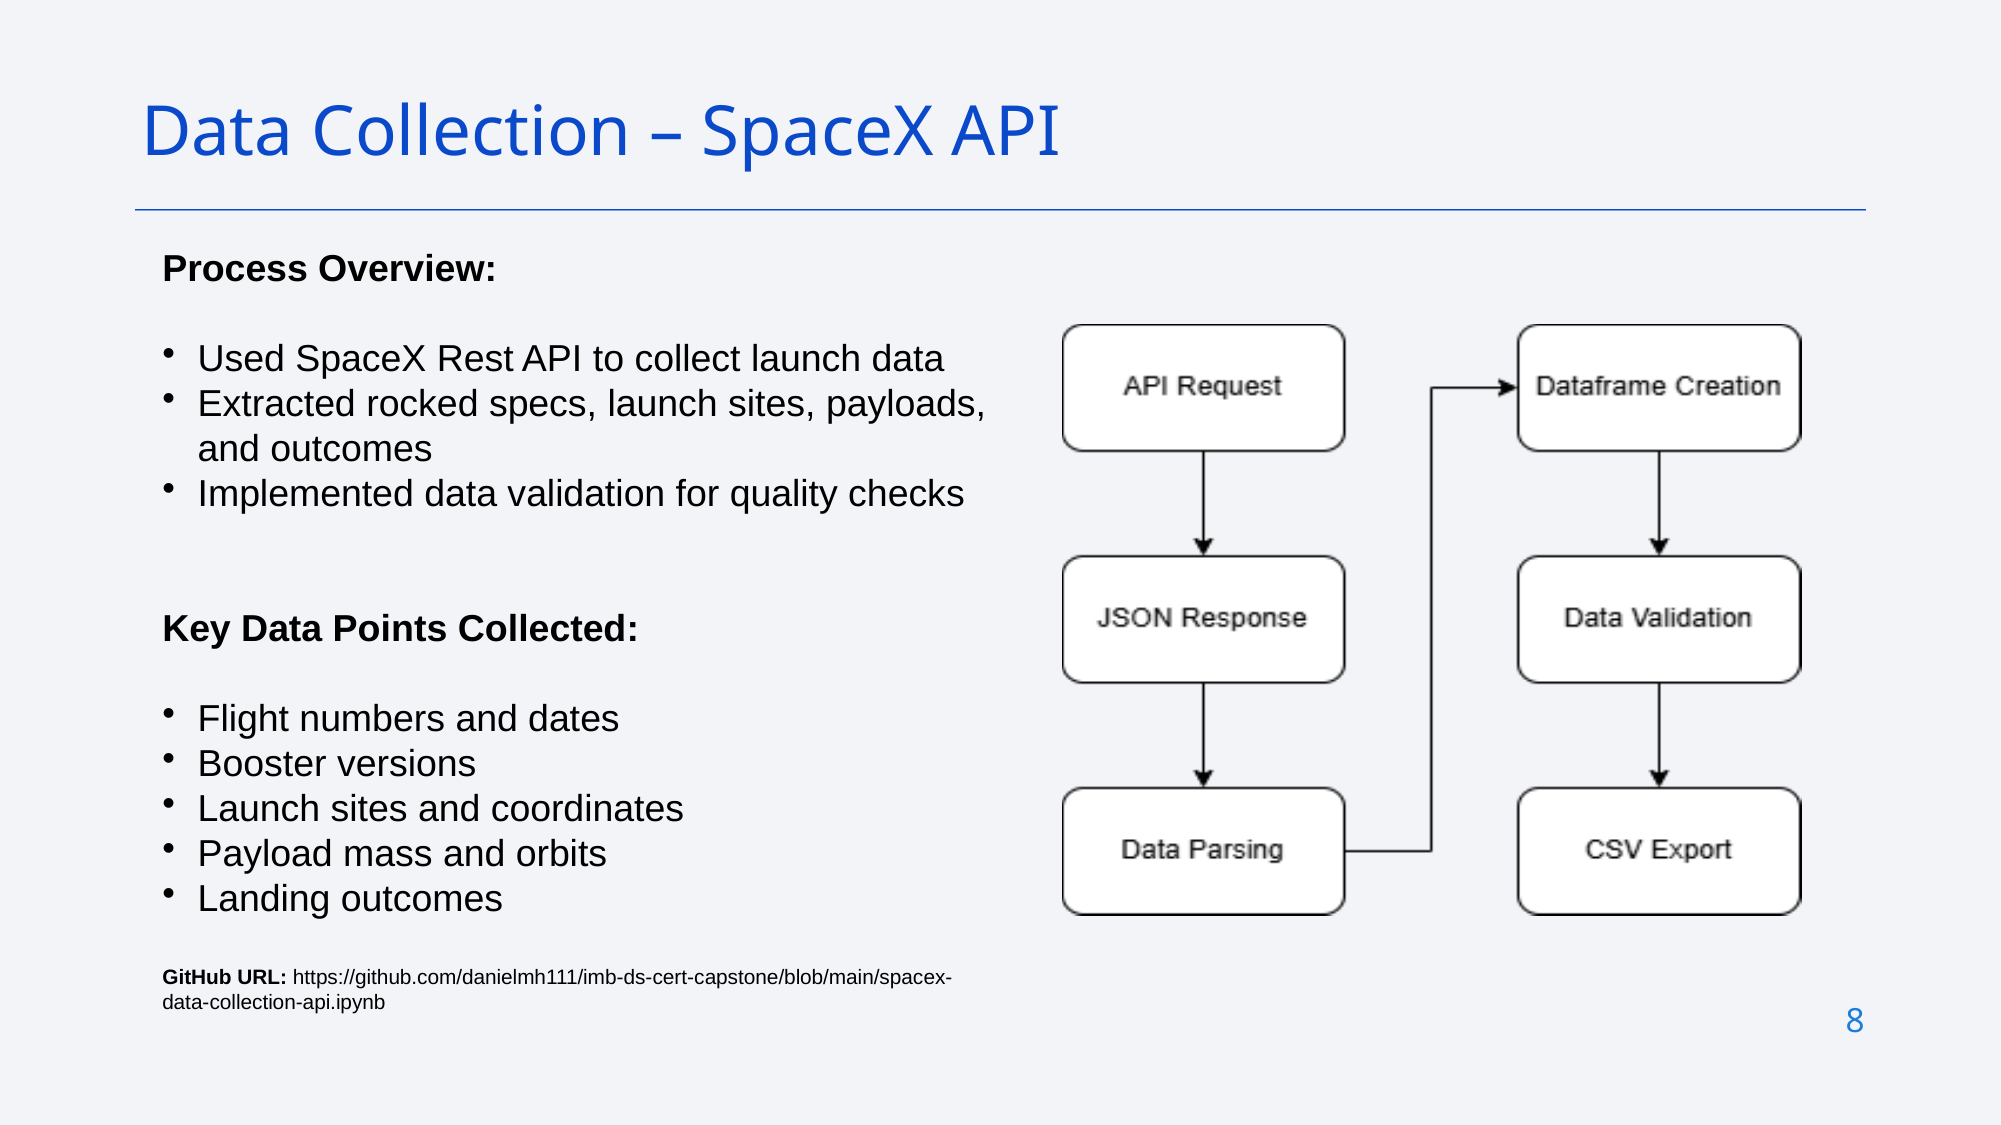

Data Collection – SpaceX API
Process Overview:
Used SpaceX Rest API to collect launch data
Extracted rocked specs, launch sites, payloads, and outcomes
Implemented data validation for quality checks
Key Data Points Collected:
Flight numbers and dates
Booster versions
Launch sites and coordinates
Payload mass and orbits
Landing outcomes
GitHub URL: https://github.com/danielmh111/imb-ds-cert-capstone/blob/main/spacex-data-collection-api.ipynb
8